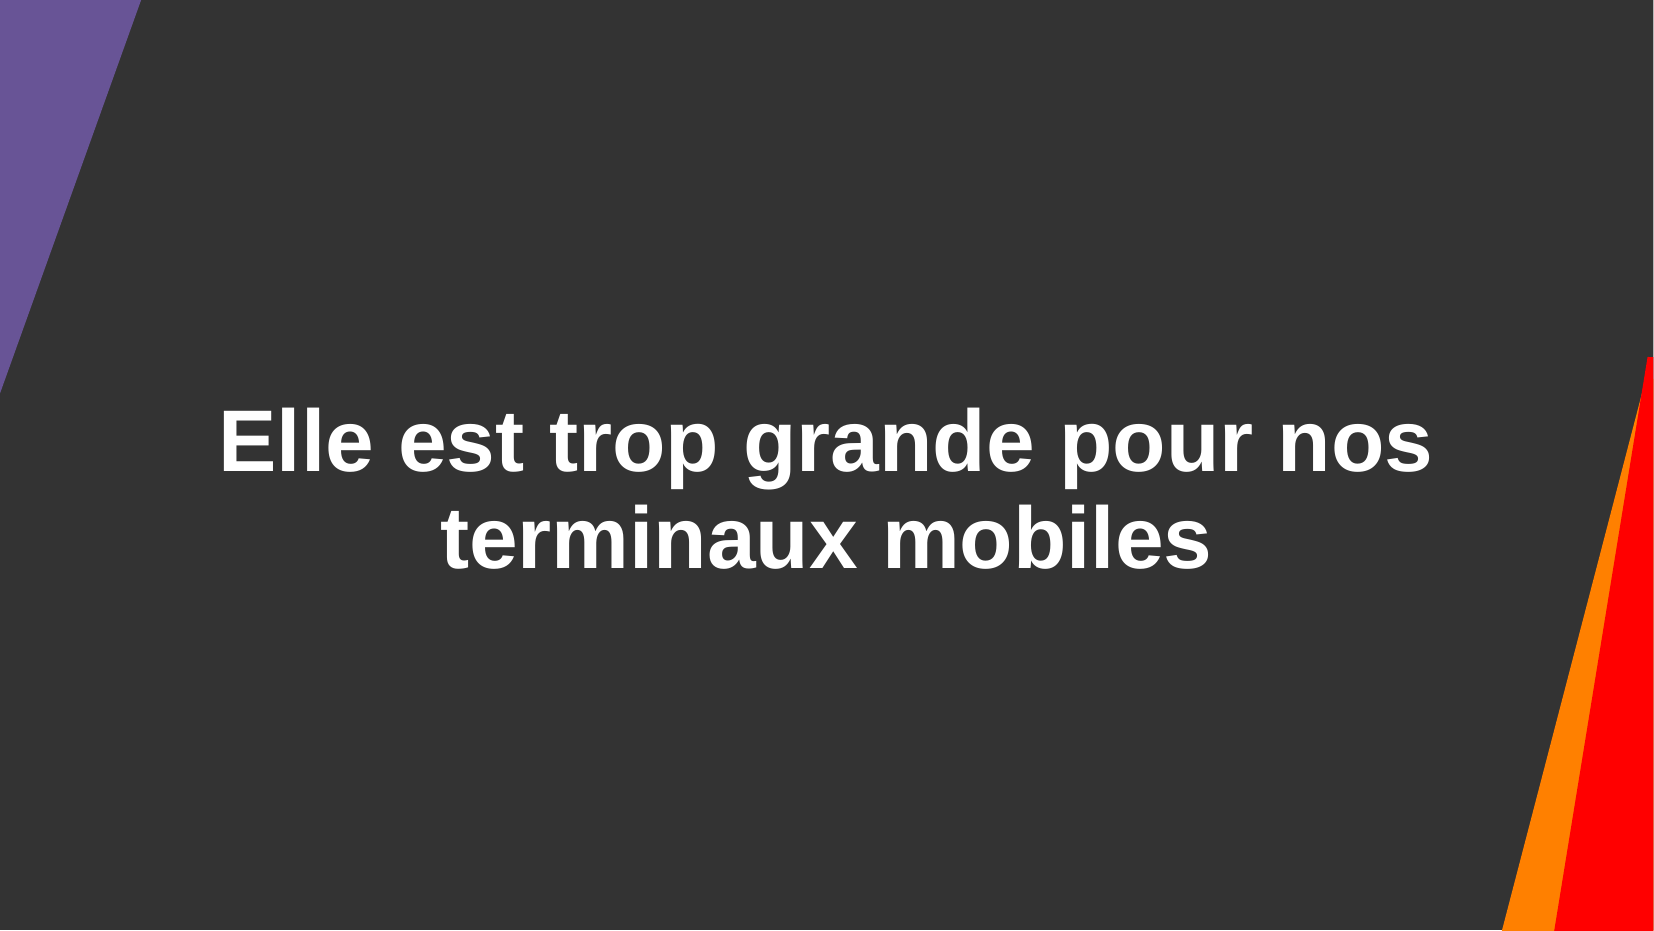

# Elle est trop grande pour nos terminaux mobiles